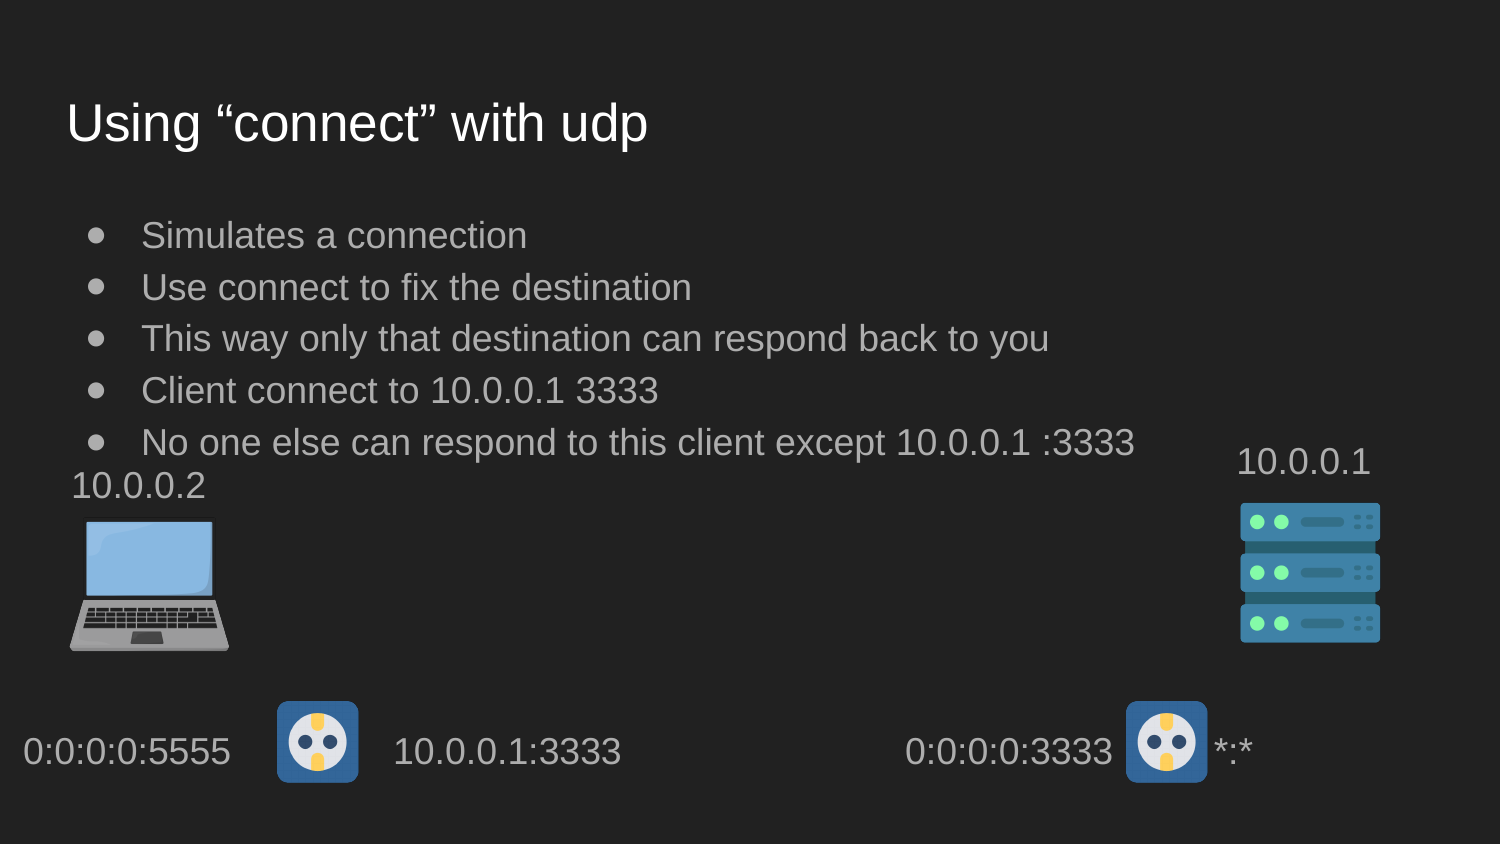

# Using “connect” with udp
Simulates a connection
Use connect to fix the destination
This way only that destination can respond back to you
Client connect to 10.0.0.1 3333
No one else can respond to this client except 10.0.0.1 :3333
10.0.0.1
10.0.0.2
0:0:0:0:5555
10.0.0.1:3333
0:0:0:0:3333
*:*